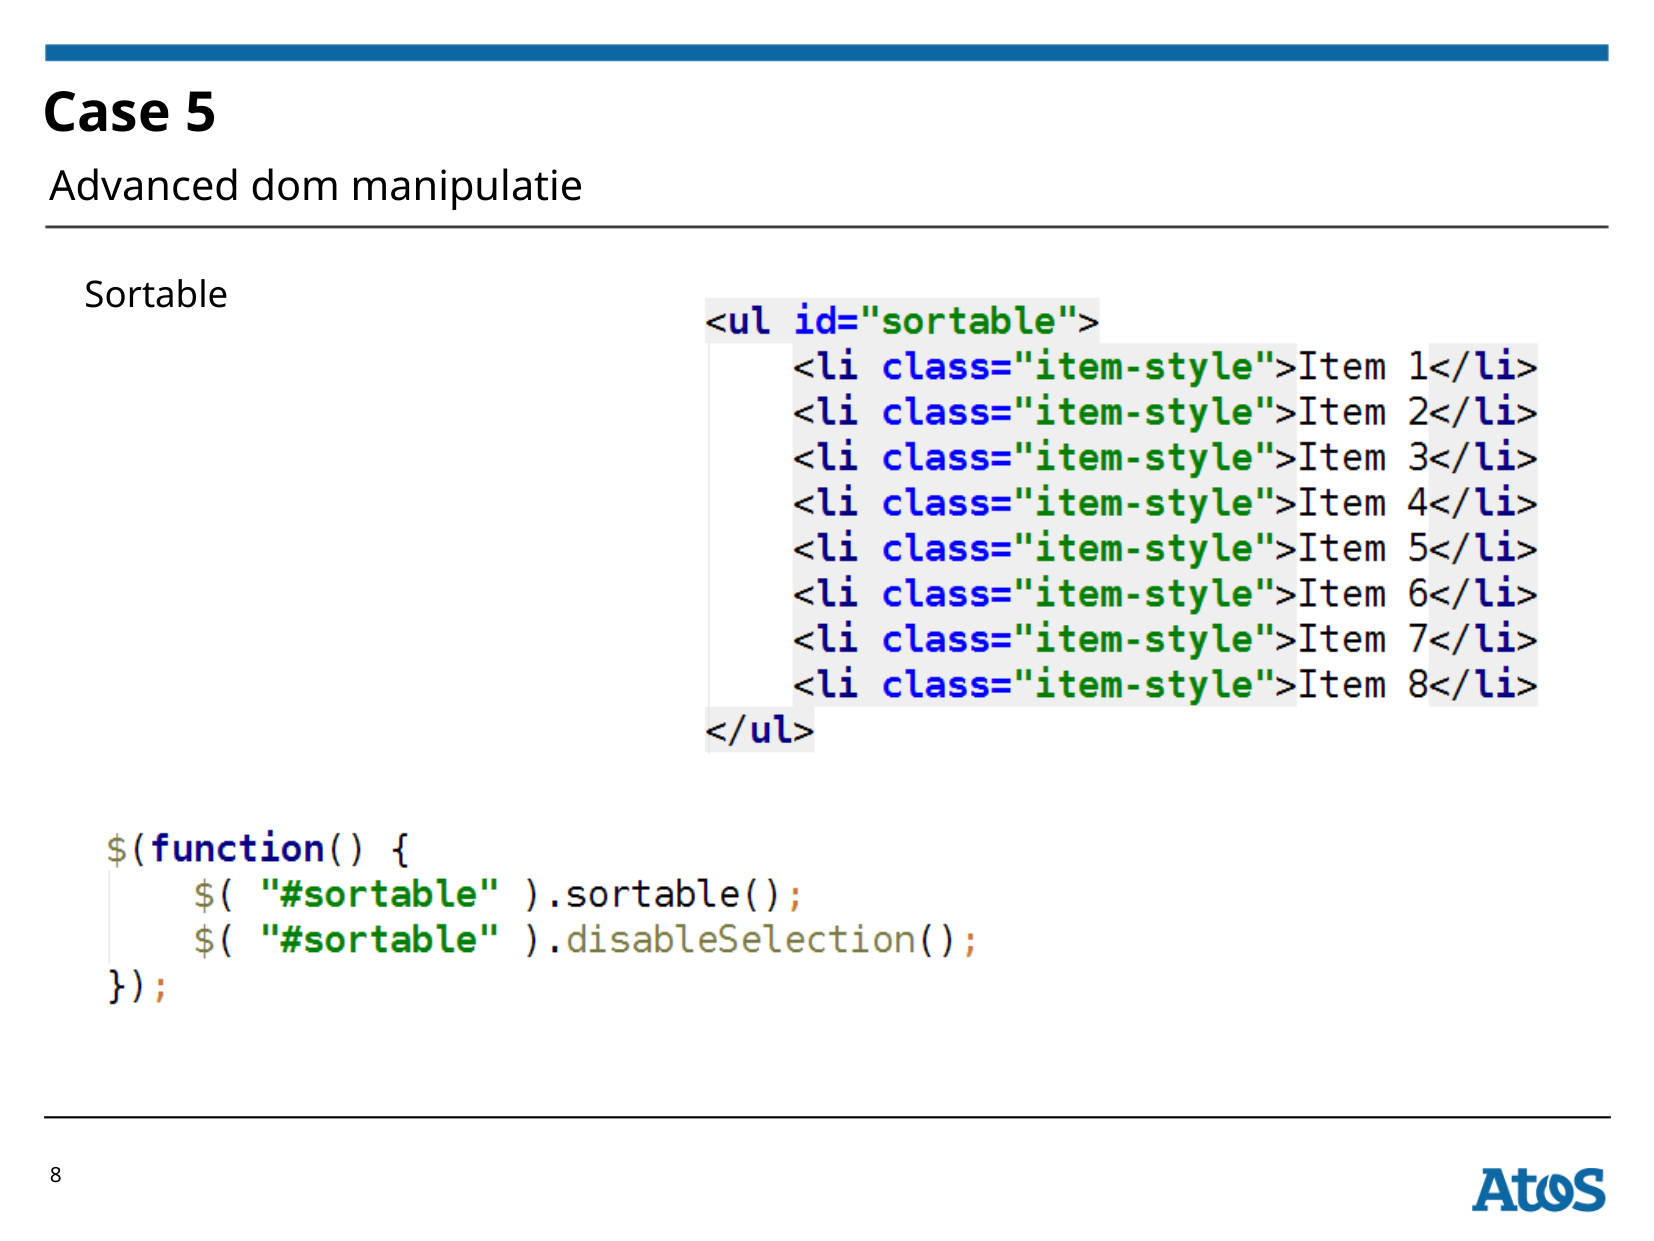

# Case 5
Advanced dom manipulatie
Sortable